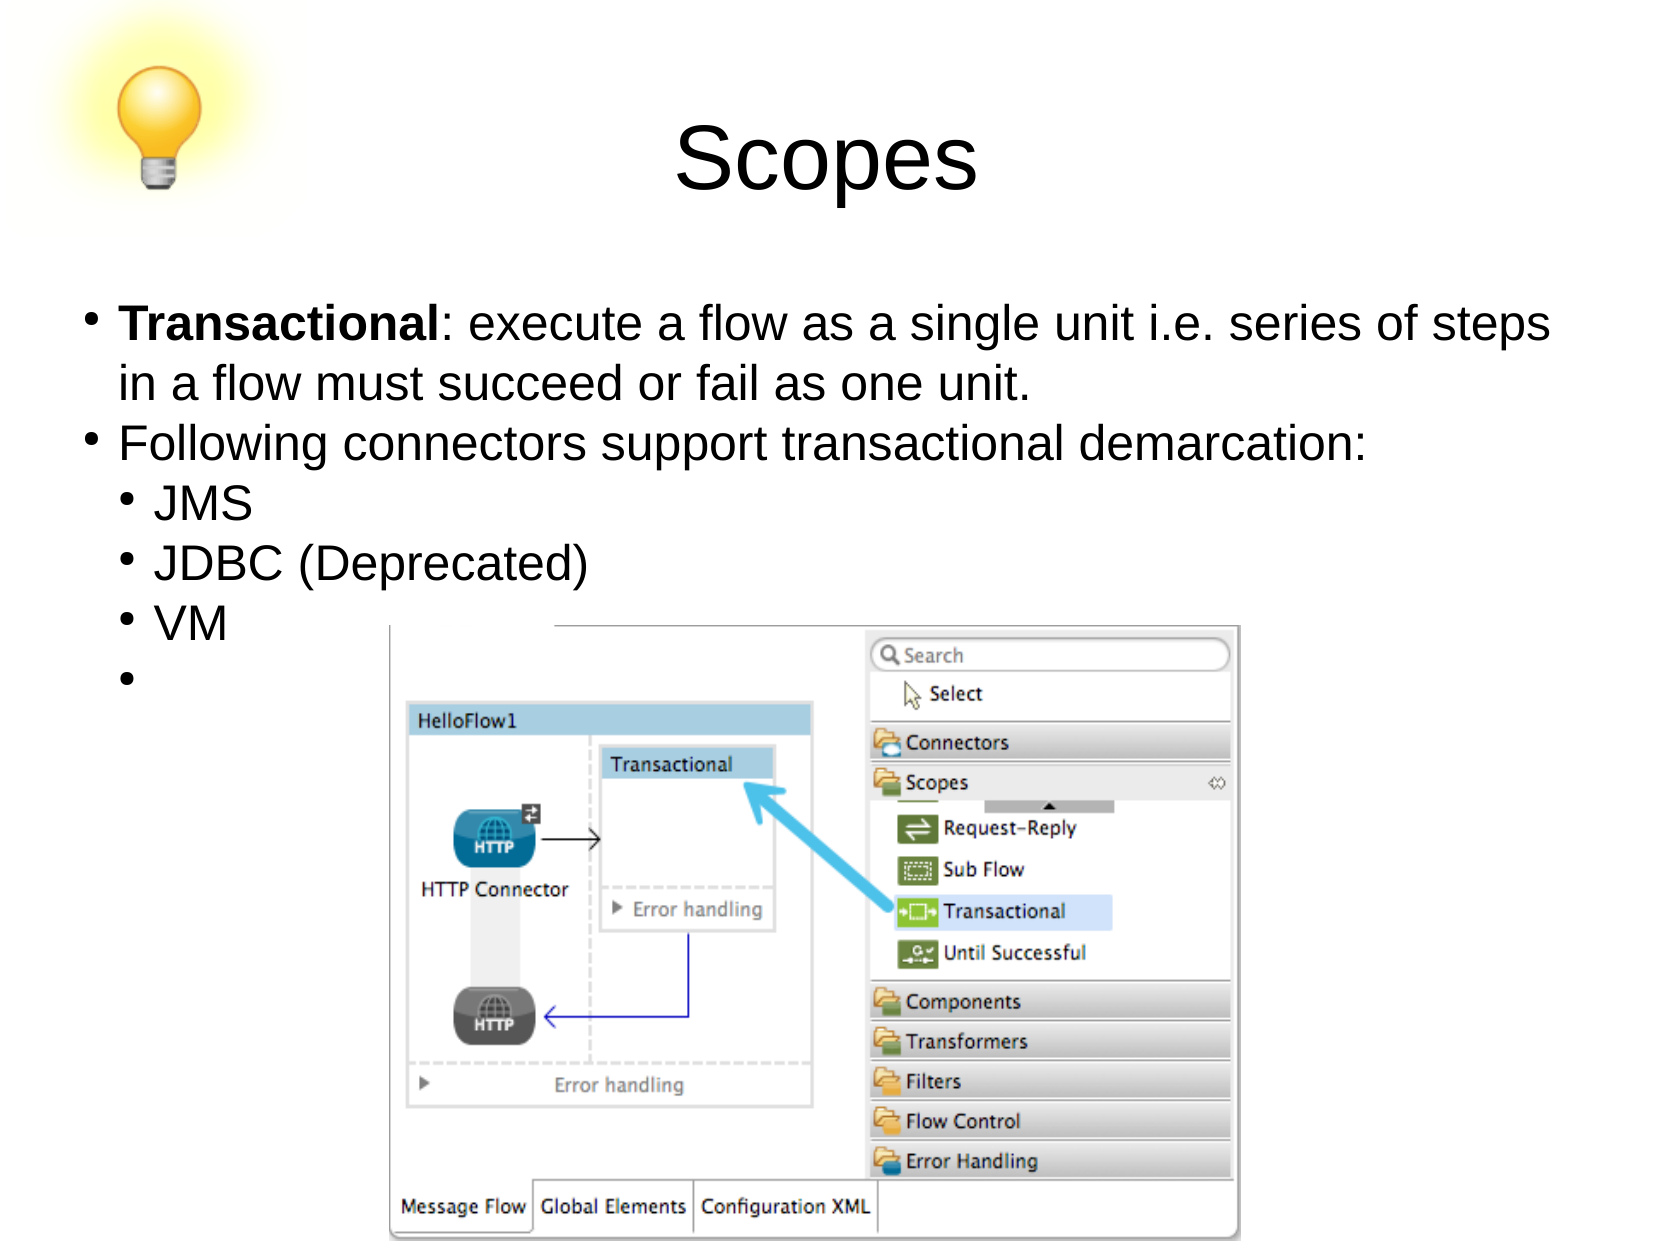

Scopes
Transactional: execute a flow as a single unit i.e. series of steps in a flow must succeed or fail as one unit.
Following connectors support transactional demarcation:
JMS
JDBC (Deprecated)
VM